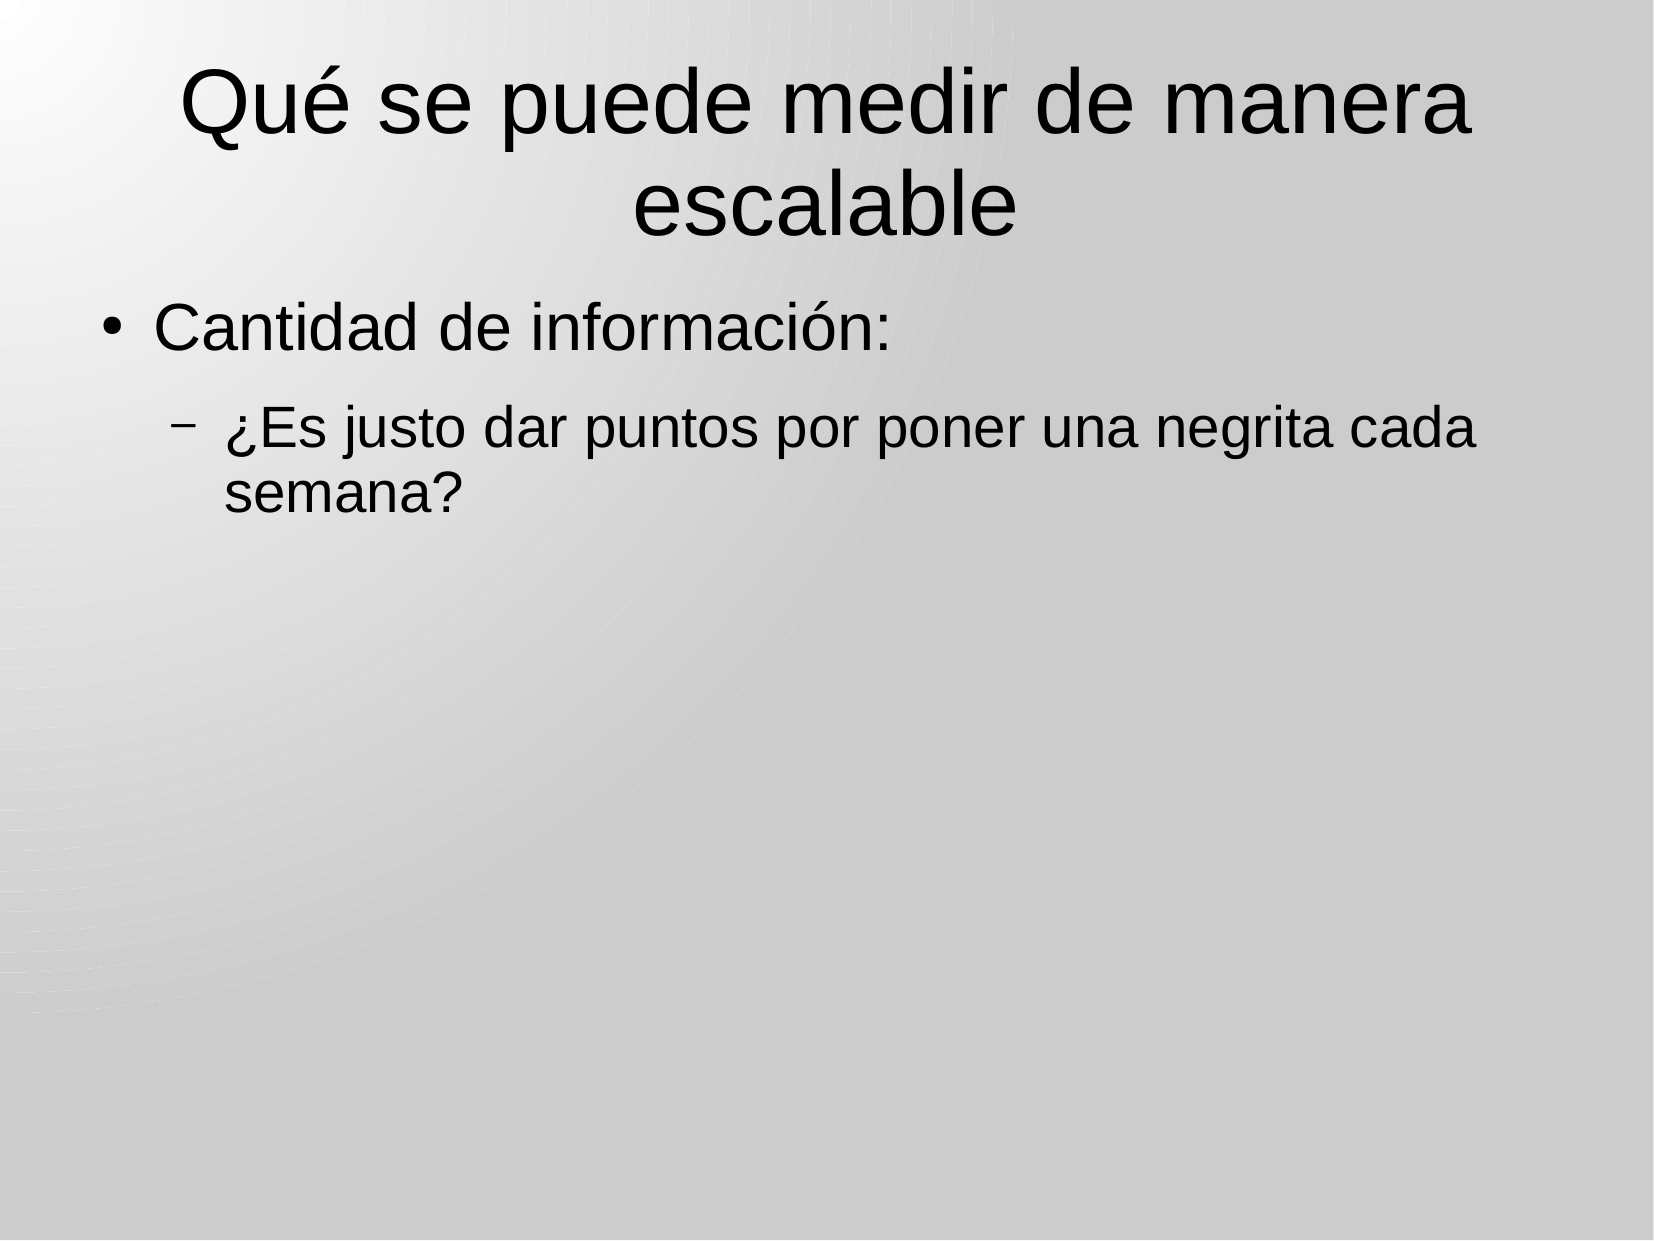

# Qué se puede medir de manera escalable
Cantidad de información:
¿Es justo dar puntos por poner una negrita cada semana?